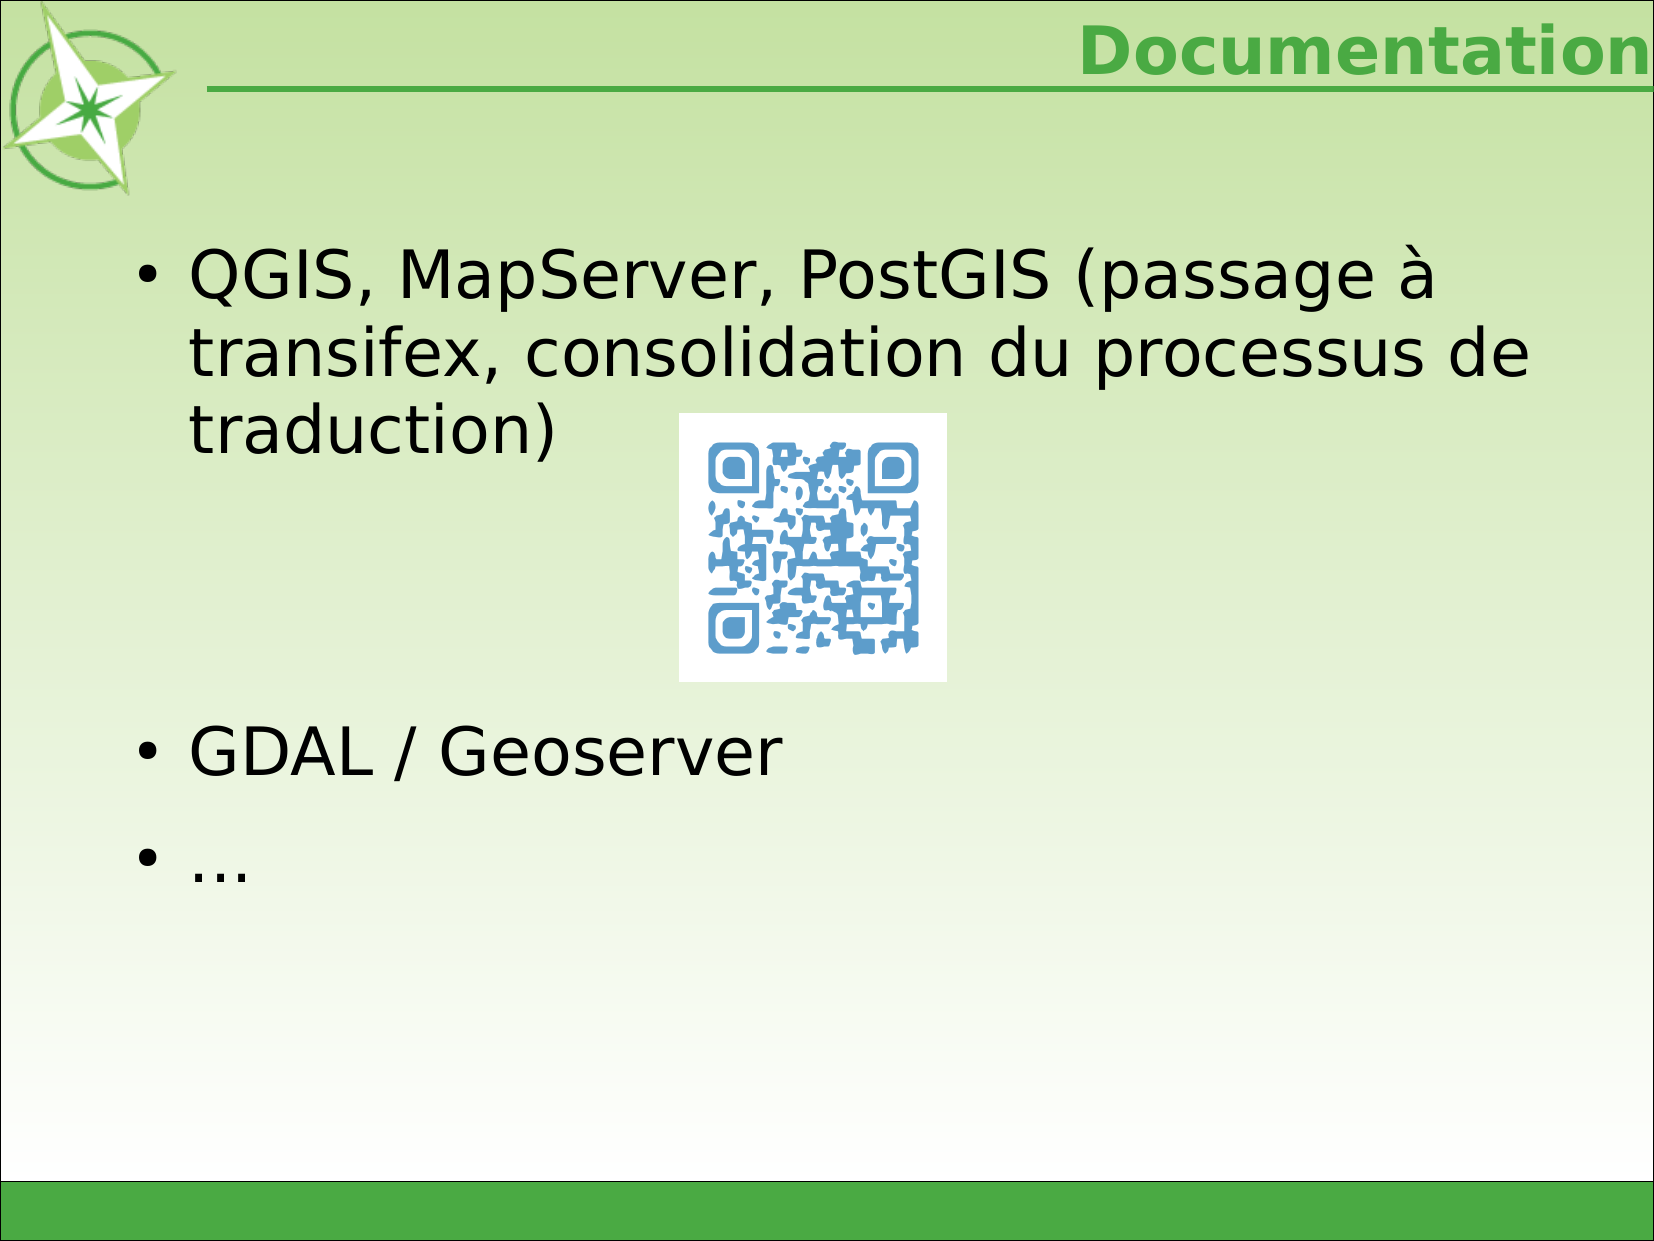

# Documentation
QGIS, MapServer, PostGIS (passage à transifex, consolidation du processus de traduction)
GDAL / Geoserver
...